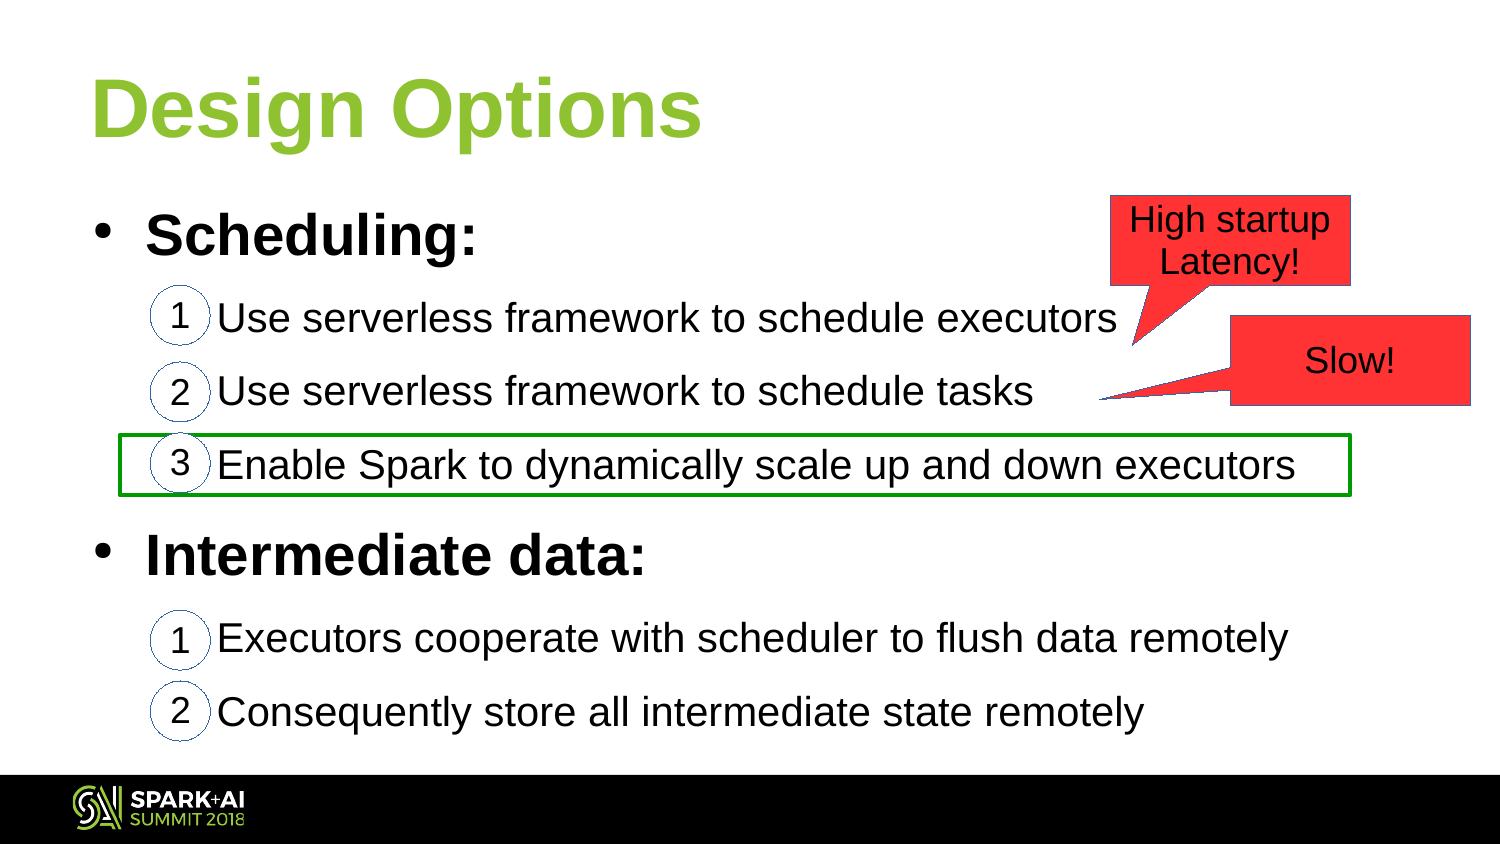

#
Design Options
High startup
Latency!
put your #assignedhashtag here by setting the footer in view-header/footer
Scheduling:
Use serverless framework to schedule executors
Use serverless framework to schedule tasks
Enable Spark to dynamically scale up and down executors
Intermediate data:
Executors cooperate with scheduler to flush data remotely
Consequently store all intermediate state remotely
1
Slow!
2
3
1
2